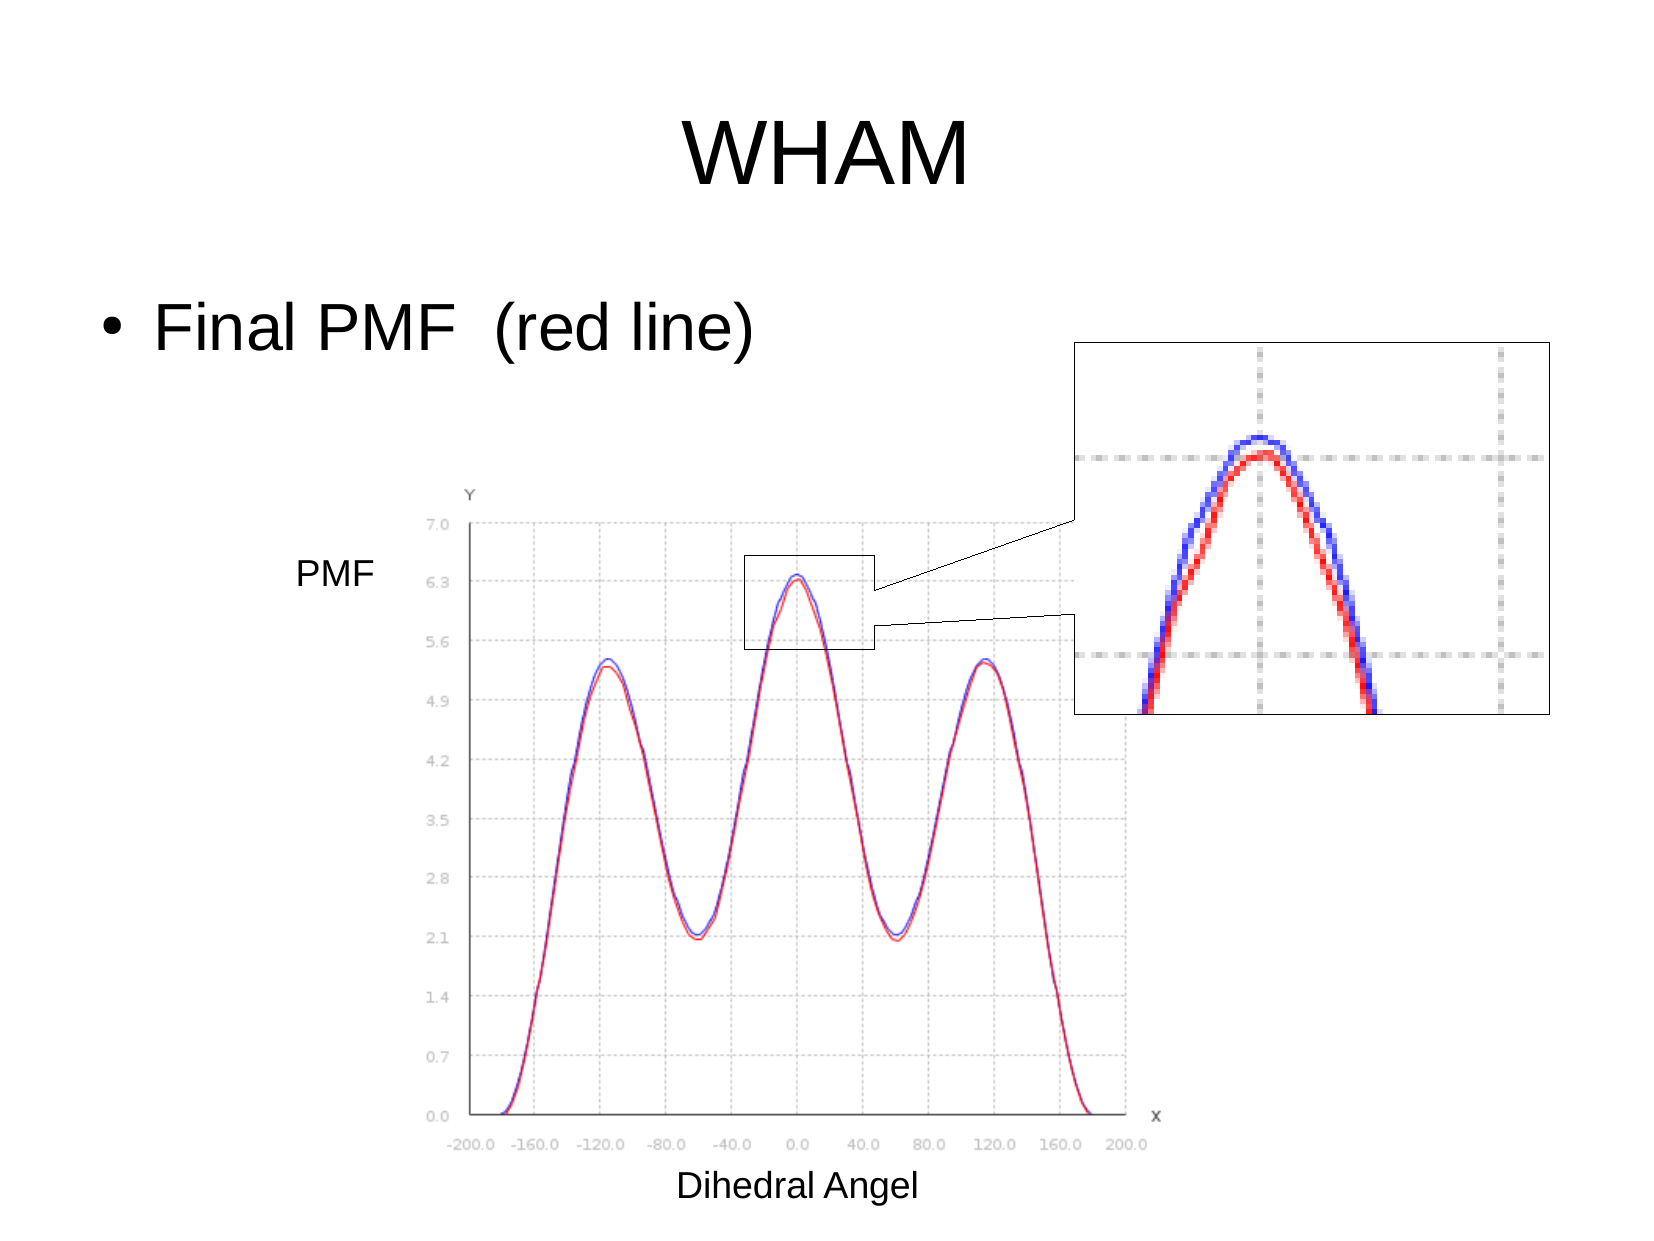

# WHAM
Final PMF (red line)
PMF
Dihedral Angel